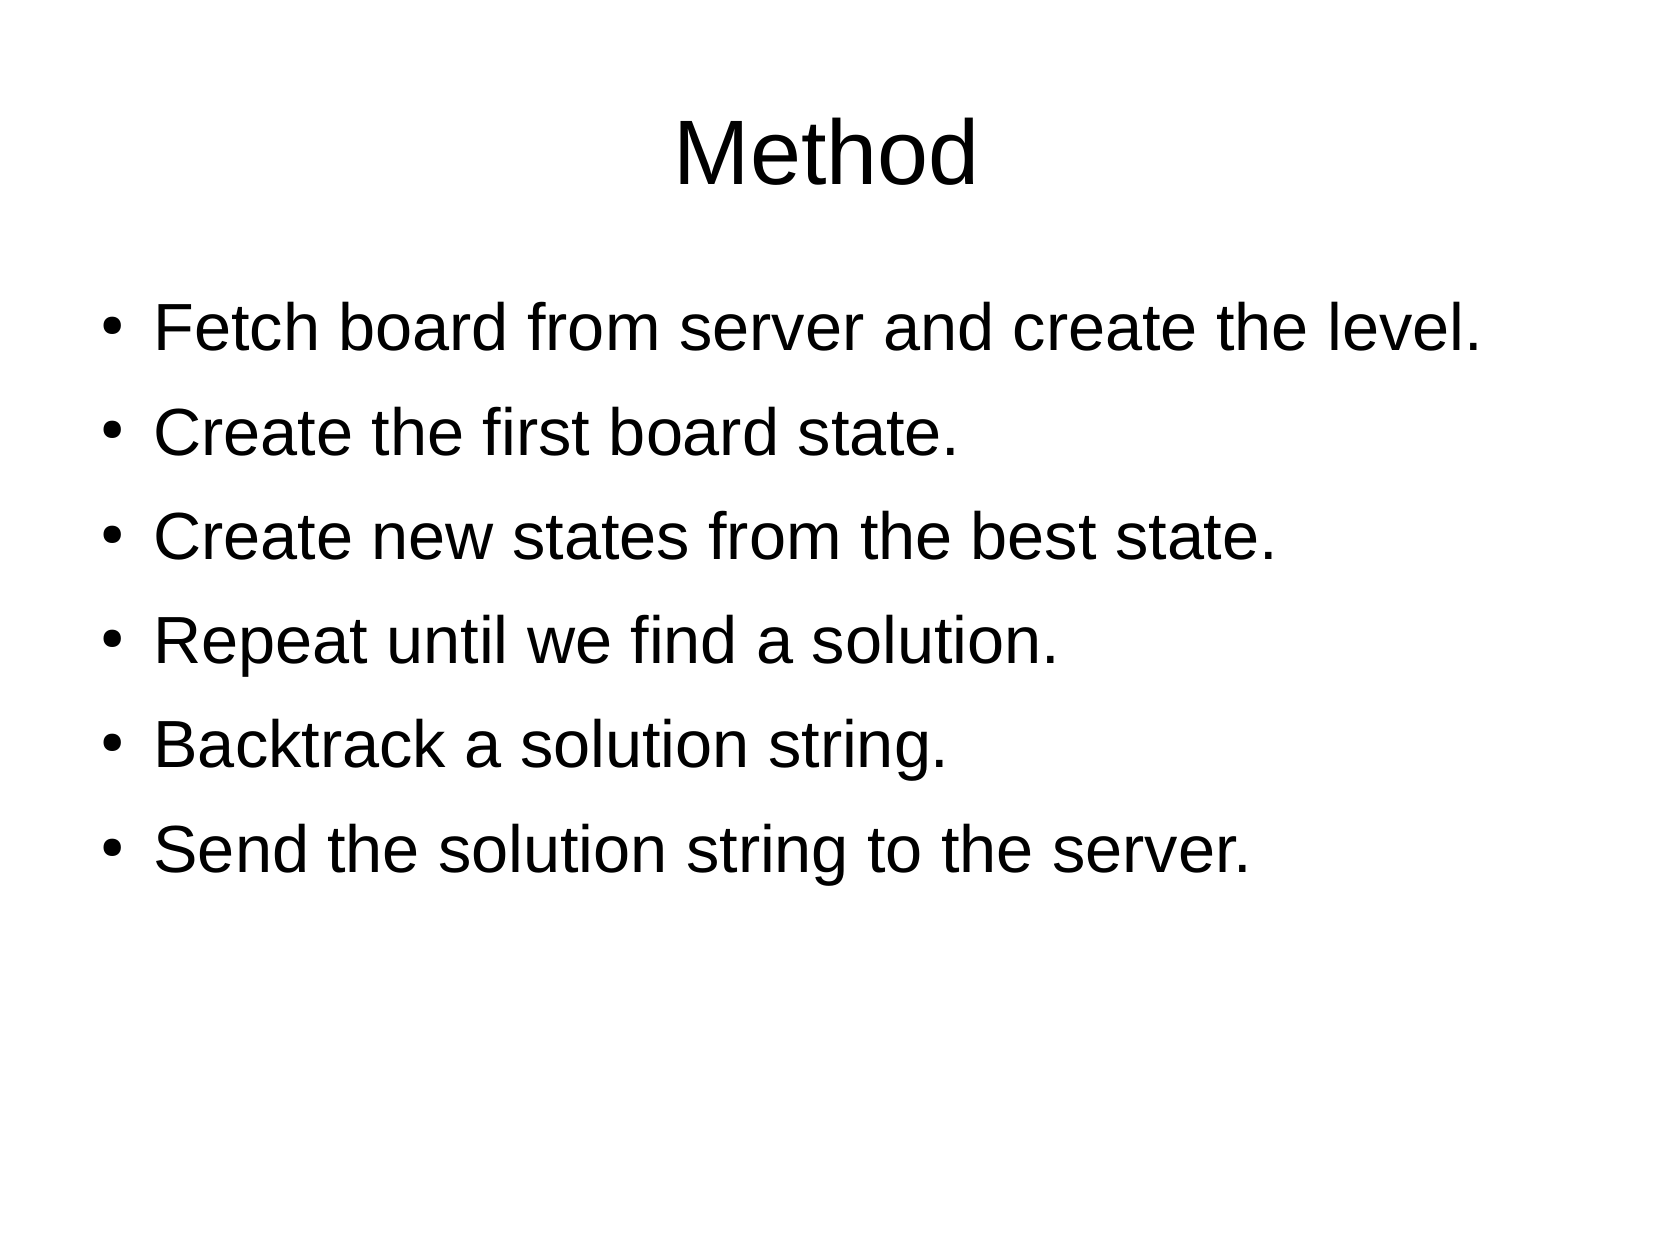

# Method
Fetch board from server and create the level.
Create the first board state.
Create new states from the best state.
Repeat until we find a solution.
Backtrack a solution string.
Send the solution string to the server.